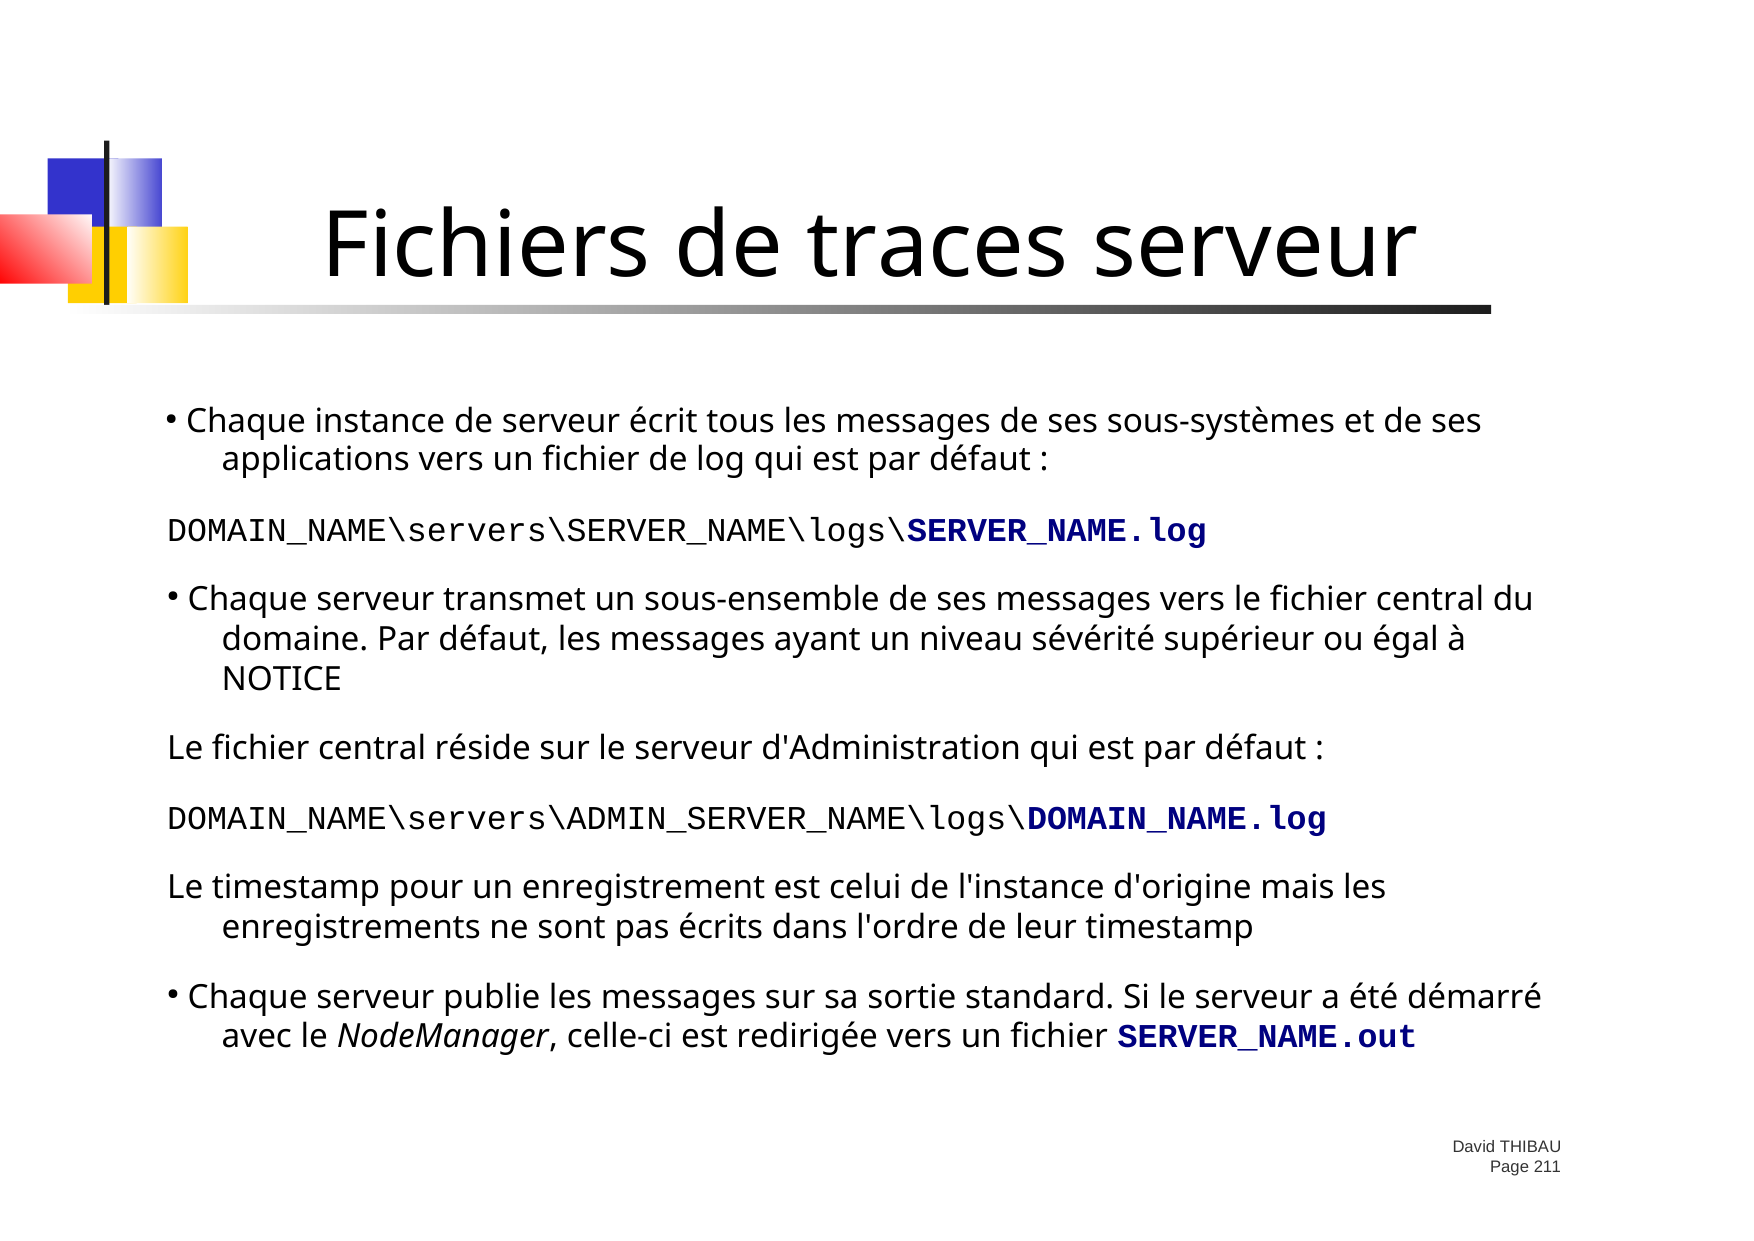

# Fichiers de traces serveur
 Chaque instance de serveur écrit tous les messages de ses sous-systèmes et de ses applications vers un fichier de log qui est par défaut :
DOMAIN_NAME\servers\SERVER_NAME\logs\SERVER_NAME.log
 Chaque serveur transmet un sous-ensemble de ses messages vers le fichier central du domaine. Par défaut, les messages ayant un niveau sévérité supérieur ou égal à NOTICE
Le fichier central réside sur le serveur d'Administration qui est par défaut :
DOMAIN_NAME\servers\ADMIN_SERVER_NAME\logs\DOMAIN_NAME.log
Le timestamp pour un enregistrement est celui de l'instance d'origine mais les enregistrements ne sont pas écrits dans l'ordre de leur timestamp
 Chaque serveur publie les messages sur sa sortie standard. Si le serveur a été démarré avec le NodeManager, celle-ci est redirigée vers un fichier SERVER_NAME.out